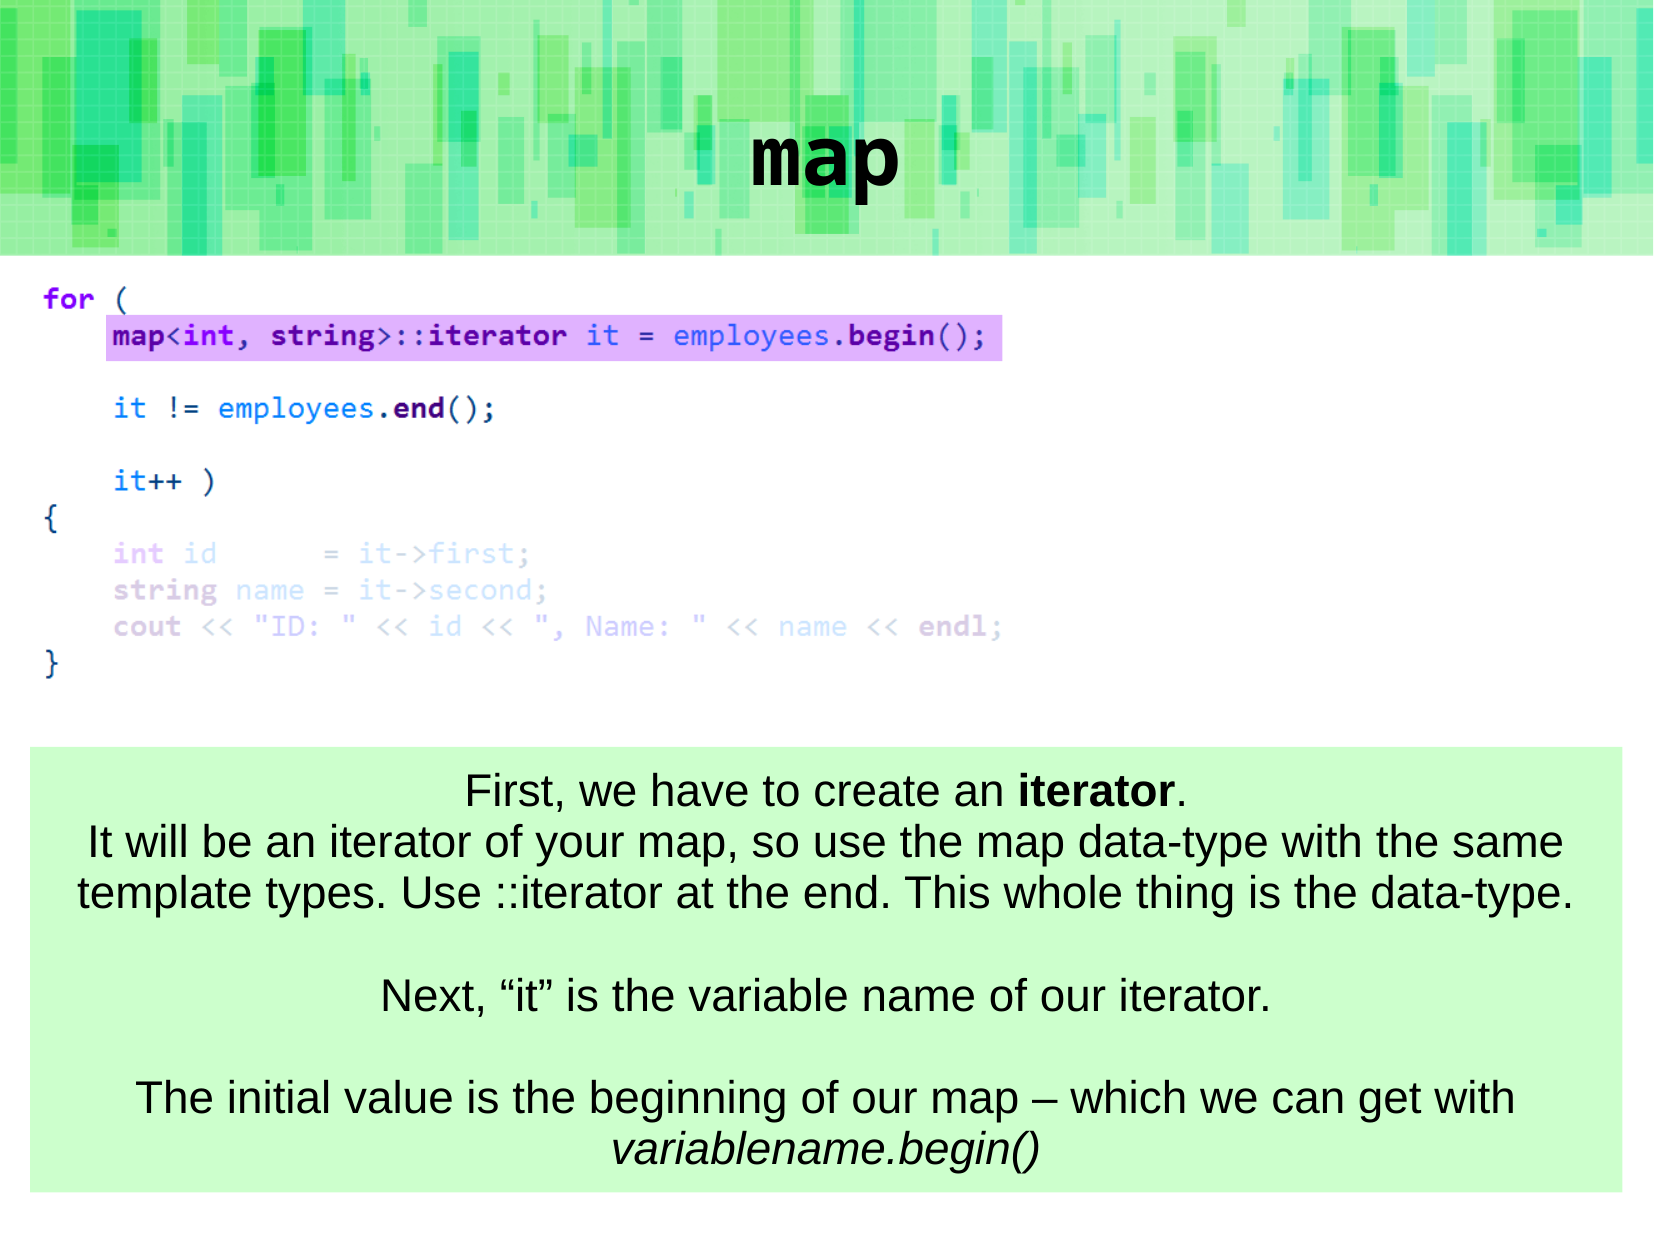

# map
First, we have to create an iterator.
It will be an iterator of your map, so use the map data-type with the same template types. Use ::iterator at the end. This whole thing is the data-type.
Next, “it” is the variable name of our iterator.
The initial value is the beginning of our map – which we can get with
variablename.begin()